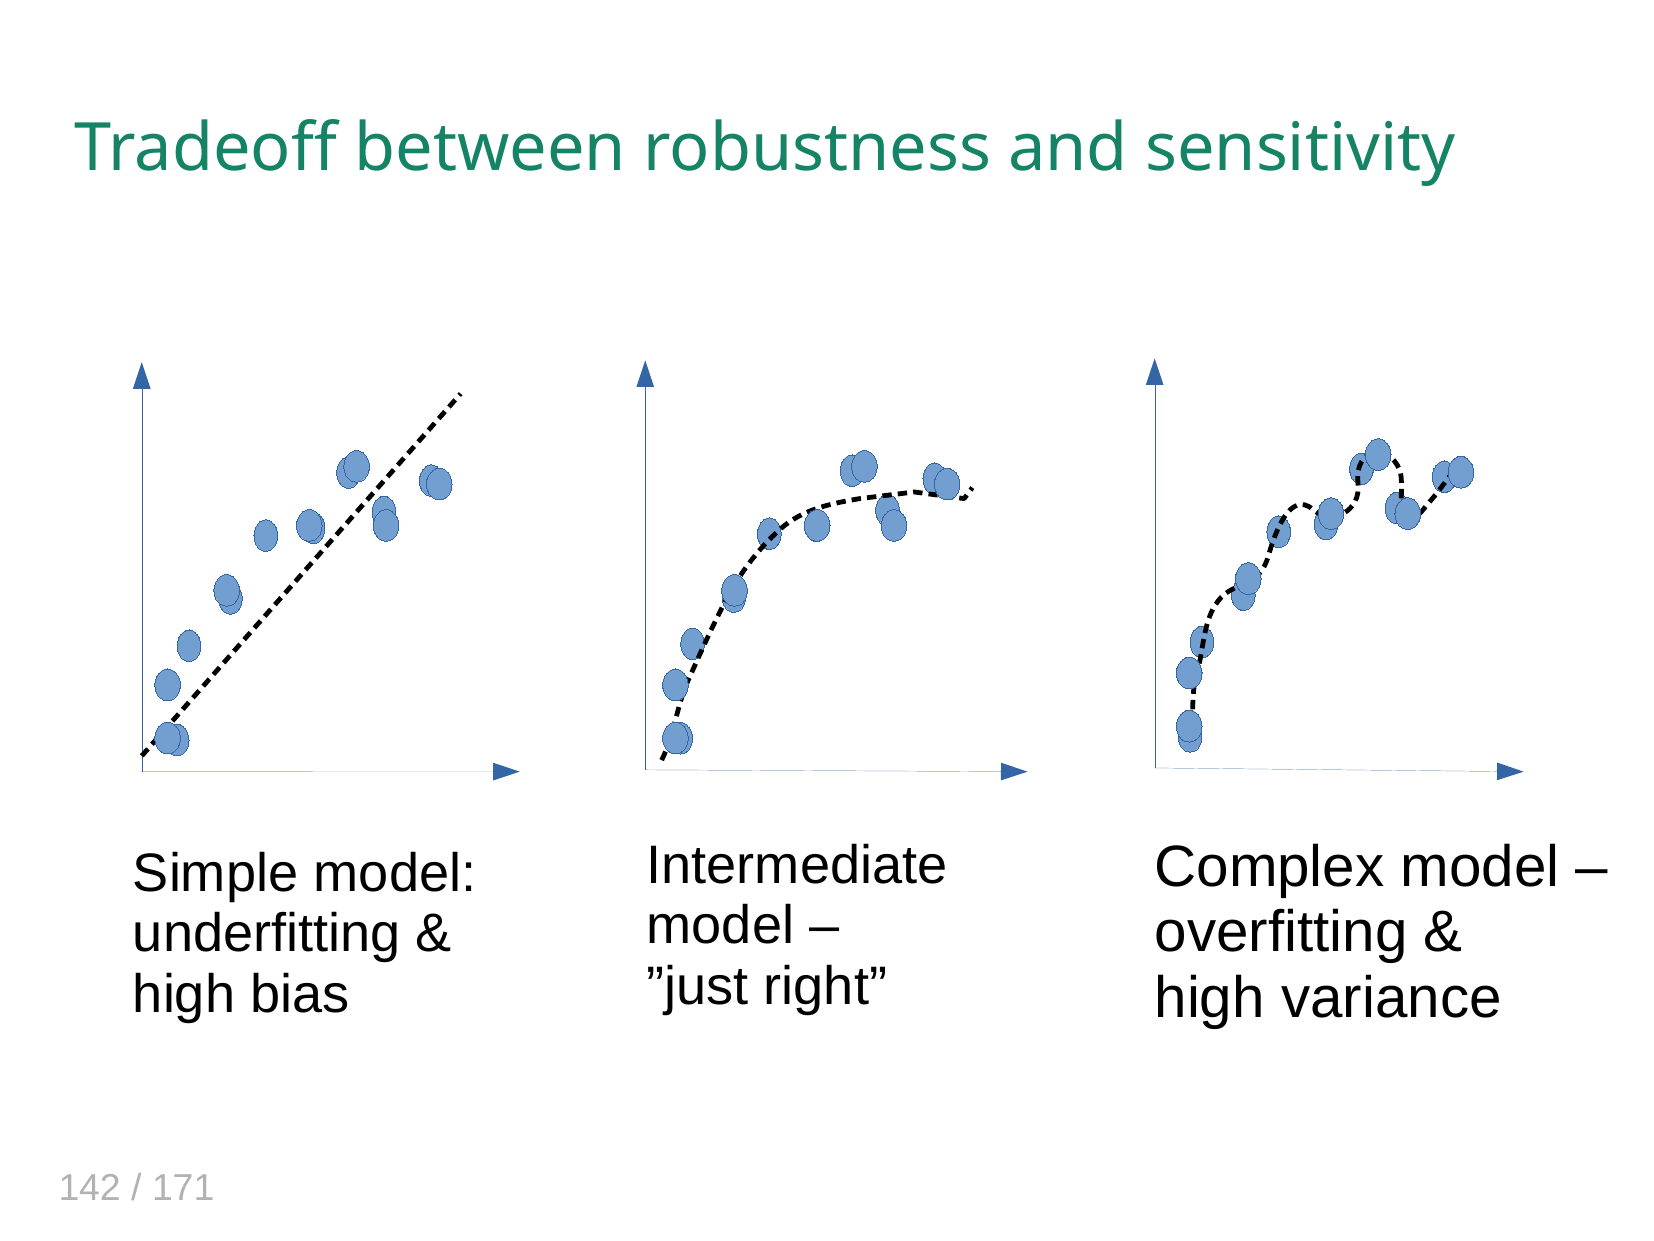

Tradeoff between robustness and sensitivity
Intermediate
model –
”just right”
Complex model –
overfitting &
high variance
Simple model:
underfitting &
high bias